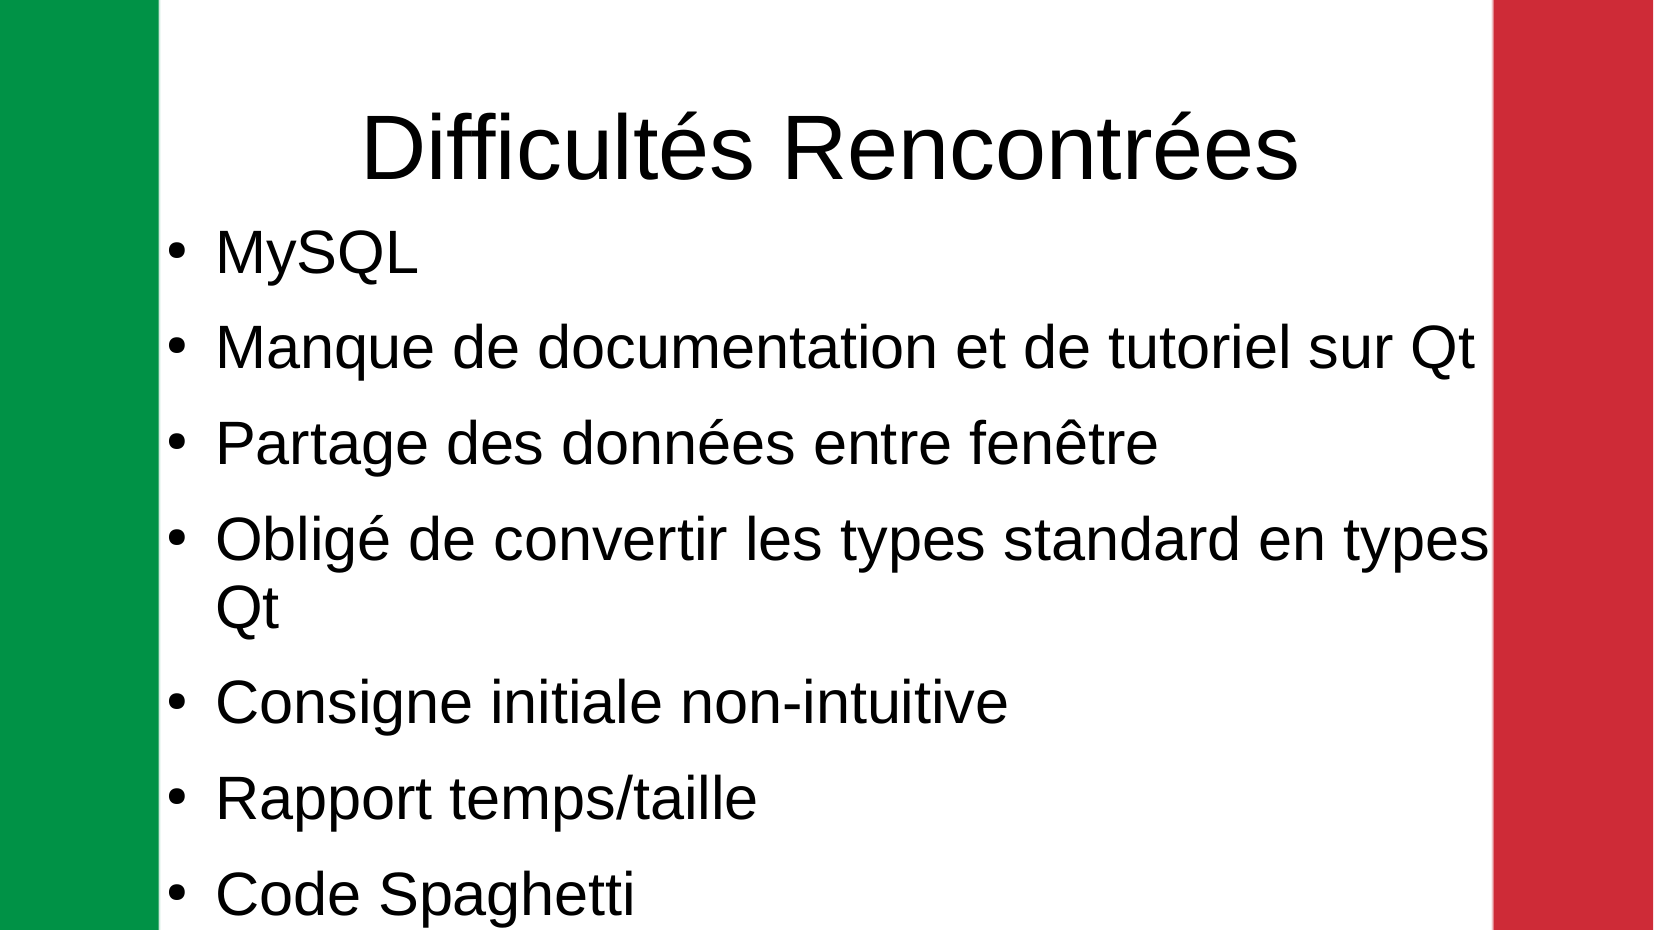

# Difficultés Rencontrées
MySQL
Manque de documentation et de tutoriel sur Qt
Partage des données entre fenêtre
Obligé de convertir les types standard en types Qt
Consigne initiale non-intuitive
Rapport temps/taille
Code Spaghetti